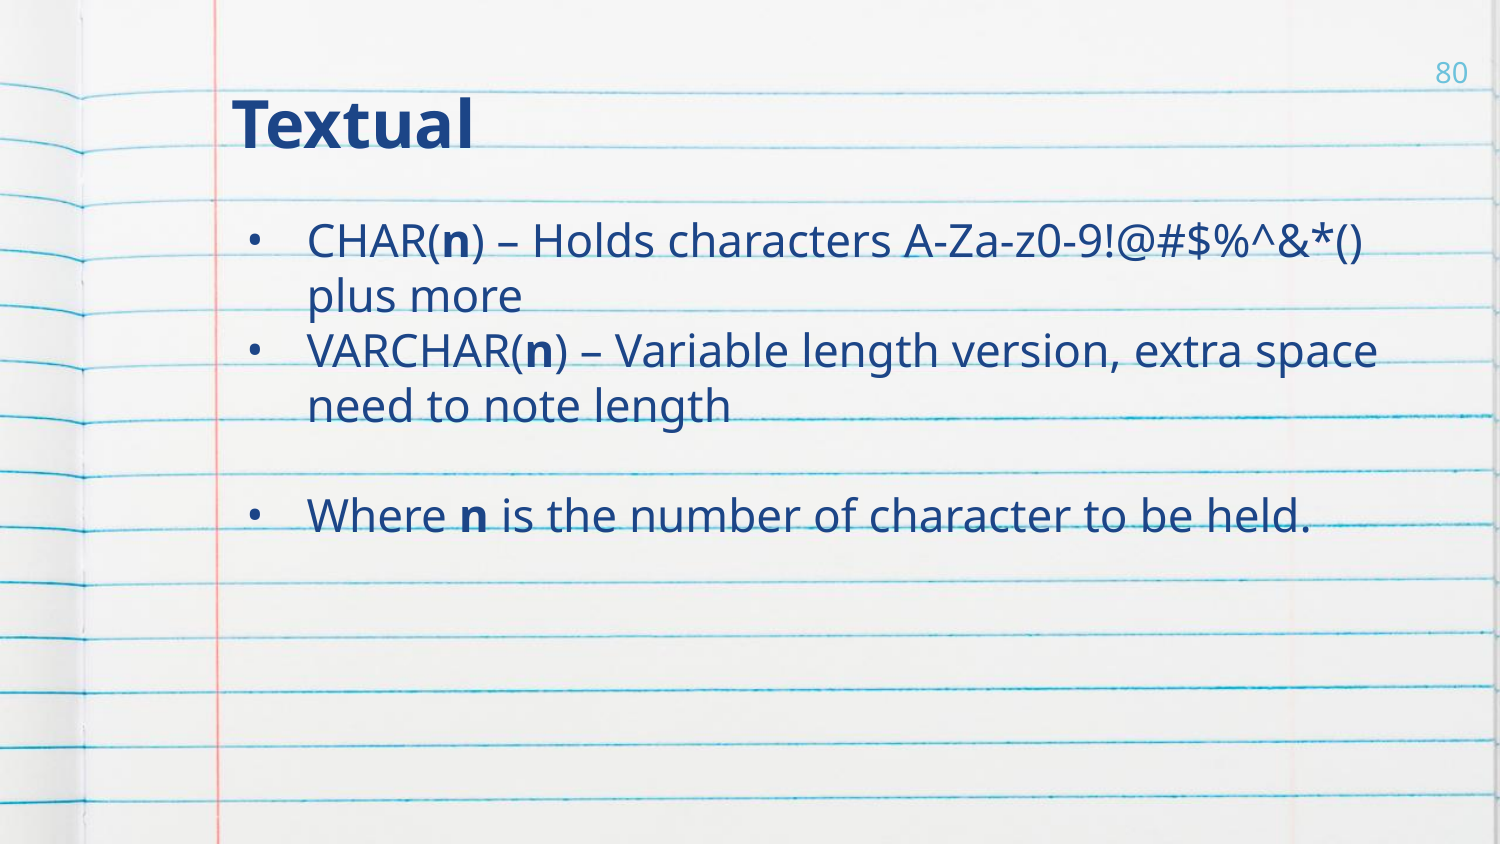

# Textual
CHAR(n) – Holds characters A-Za-z0-9!@#$%^&*() plus more
VARCHAR(n) – Variable length version, extra space need to note length
Where n is the number of character to be held.